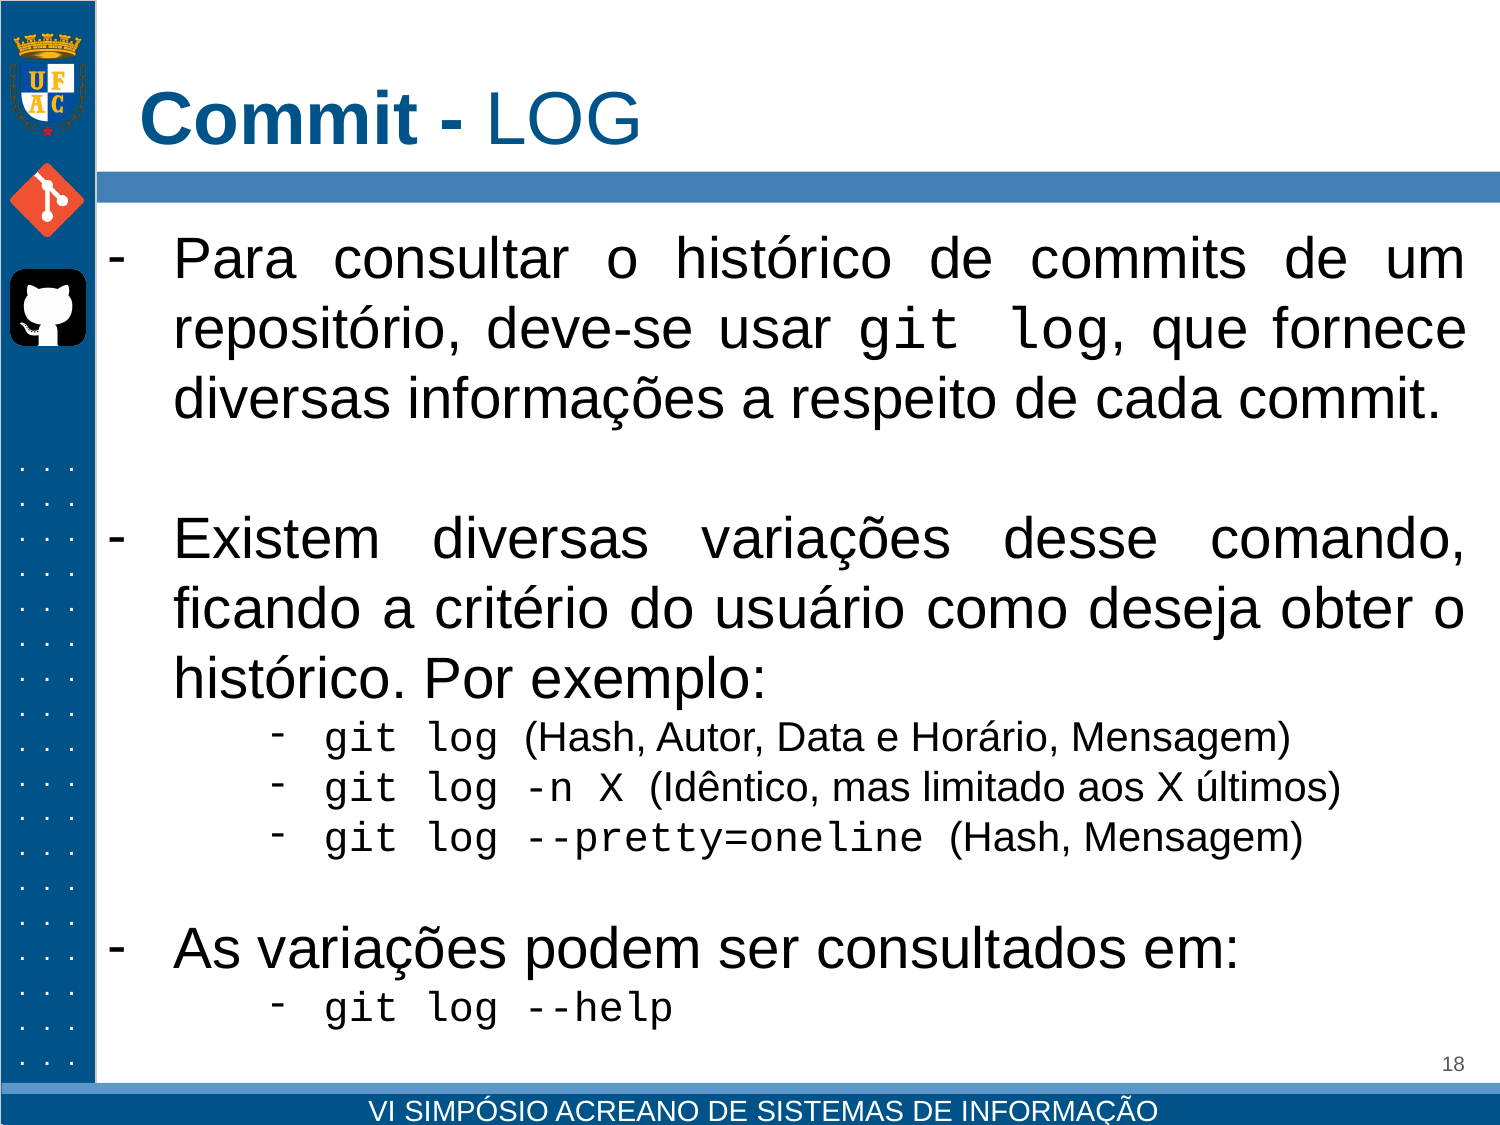

# Commit - LOG
Para consultar o histórico de commits de um repositório, deve-se usar git log, que fornece diversas informações a respeito de cada commit.
Existem diversas variações desse comando, ficando a critério do usuário como deseja obter o histórico. Por exemplo:
git log (Hash, Autor, Data e Horário, Mensagem)
git log -n X (Idêntico, mas limitado aos X últimos)
git log --pretty=oneline (Hash, Mensagem)
As variações podem ser consultados em:
git log --help
. . .
. . .
. . .
. . .
. . .
. . .
. . .
. . .
. . .
. . .
. . .
. . .
. . .
. . .
. . .
. . .
. . .
. . .
VI SIMPÓSIO ACREANO DE SISTEMAS DE INFORMAÇÃO